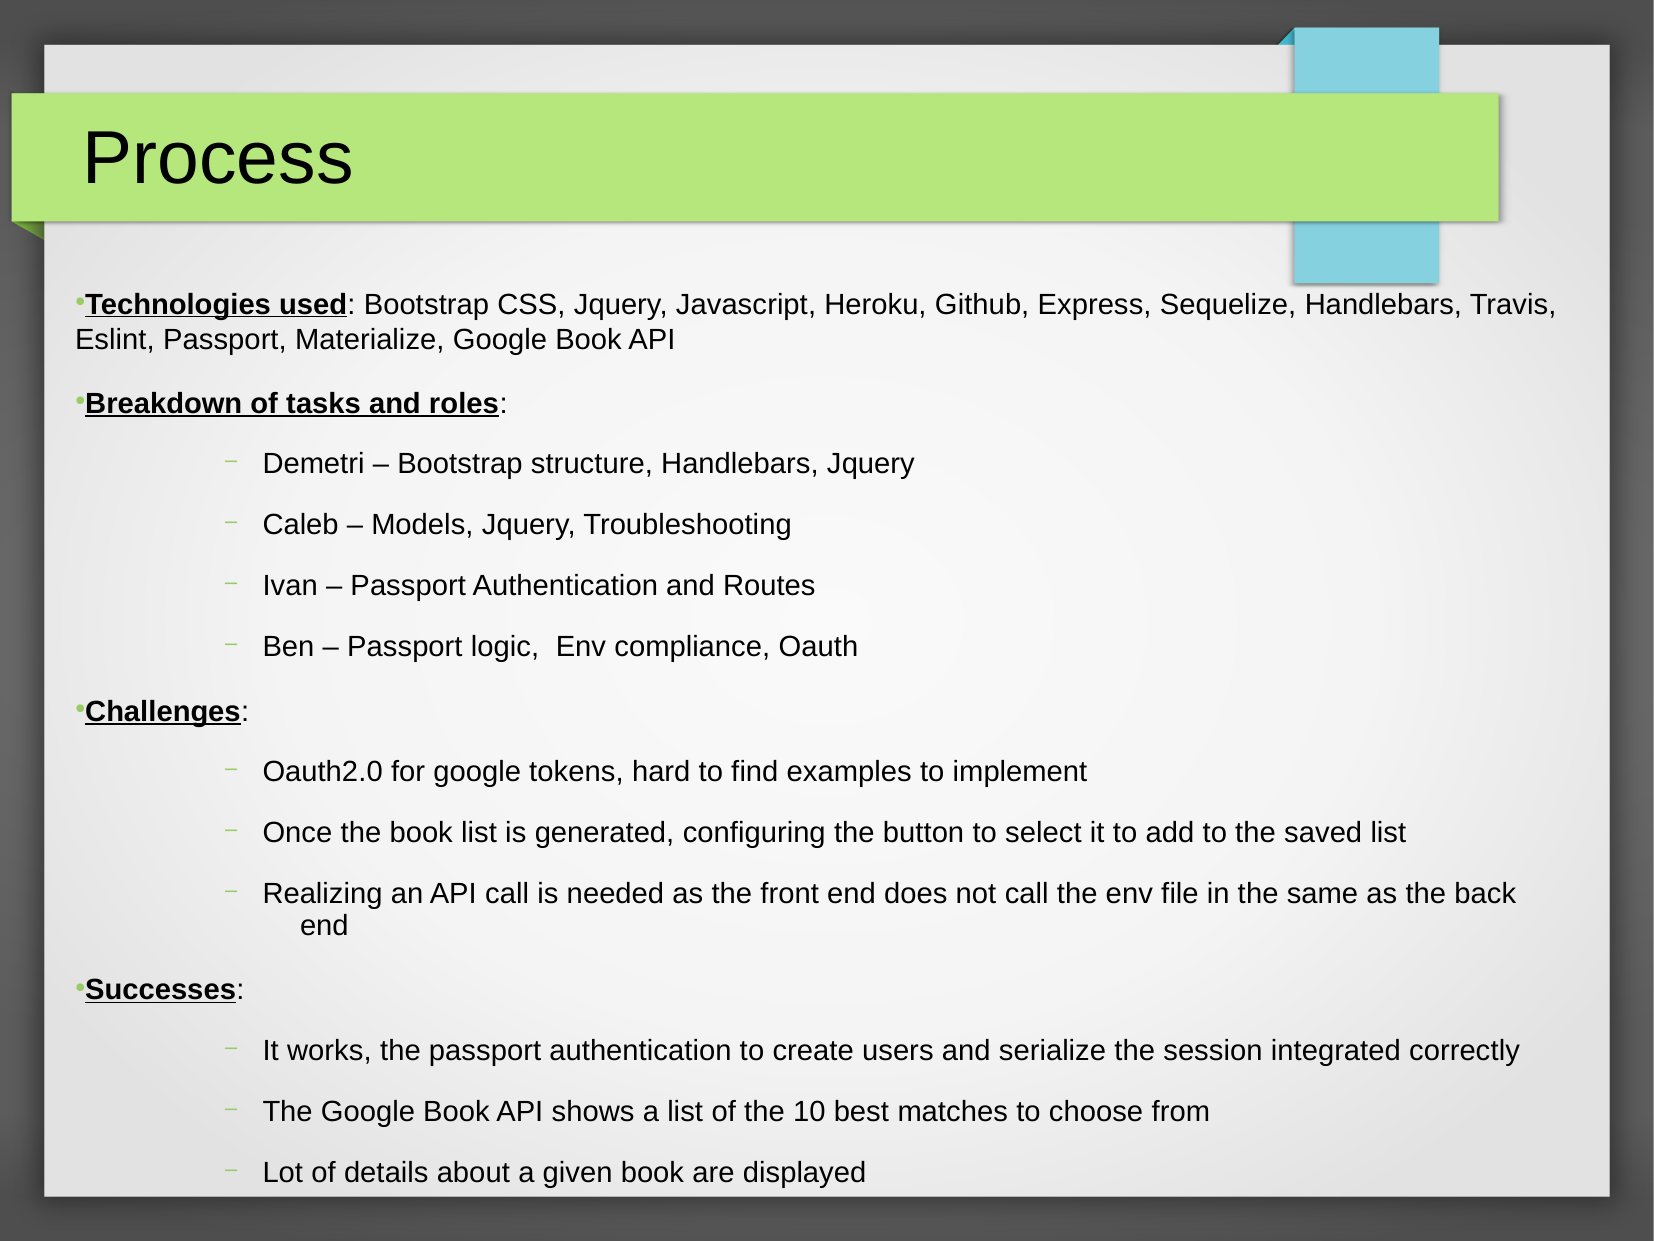

# Process
Technologies used: Bootstrap CSS, Jquery, Javascript, Heroku, Github, Express, Sequelize, Handlebars, Travis, Eslint, Passport, Materialize, Google Book API
Breakdown of tasks and roles:
Demetri – Bootstrap structure, Handlebars, Jquery
Caleb – Models, Jquery, Troubleshooting
Ivan – Passport Authentication and Routes
Ben – Passport logic, Env compliance, Oauth
Challenges:
Oauth2.0 for google tokens, hard to find examples to implement
Once the book list is generated, configuring the button to select it to add to the saved list
Realizing an API call is needed as the front end does not call the env file in the same as the back end
Successes:
It works, the passport authentication to create users and serialize the session integrated correctly
The Google Book API shows a list of the 10 best matches to choose from
Lot of details about a given book are displayed